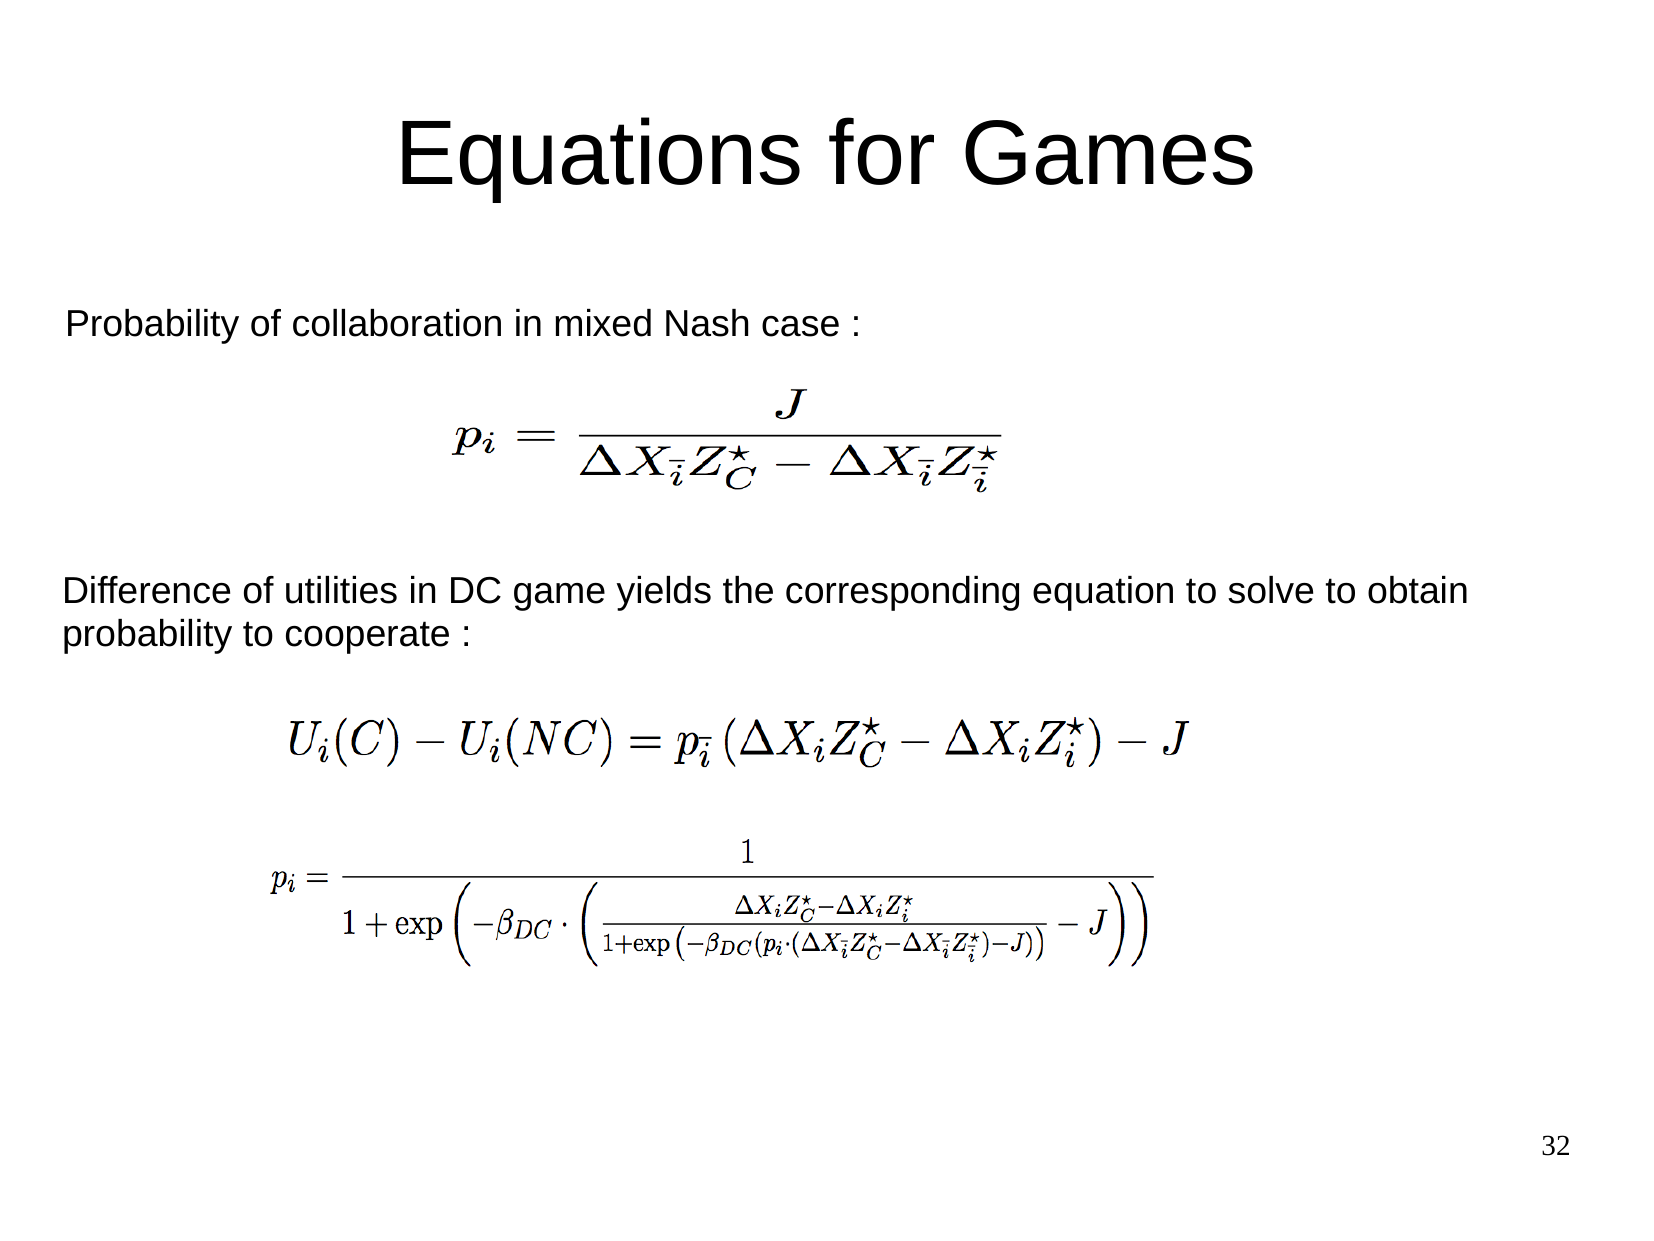

# Equations for Games
Probability of collaboration in mixed Nash case :
Difference of utilities in DC game yields the corresponding equation to solve to obtain
probability to cooperate :
32